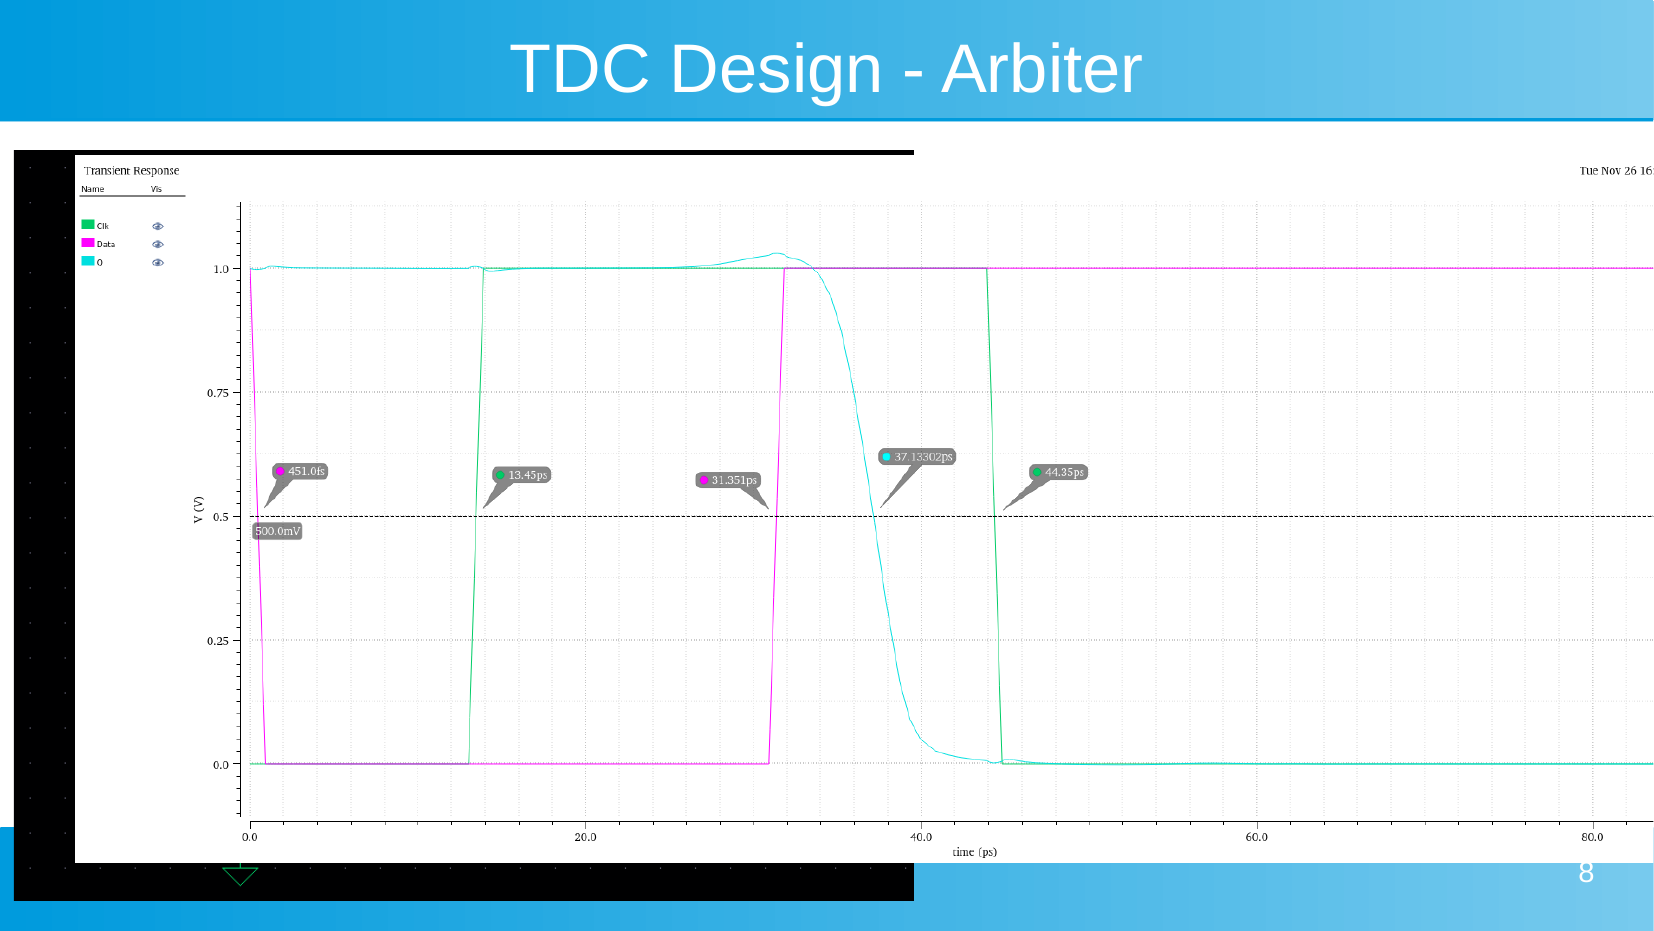

# TDC Design - Arbiter
Designed using GF45nm SOI
8